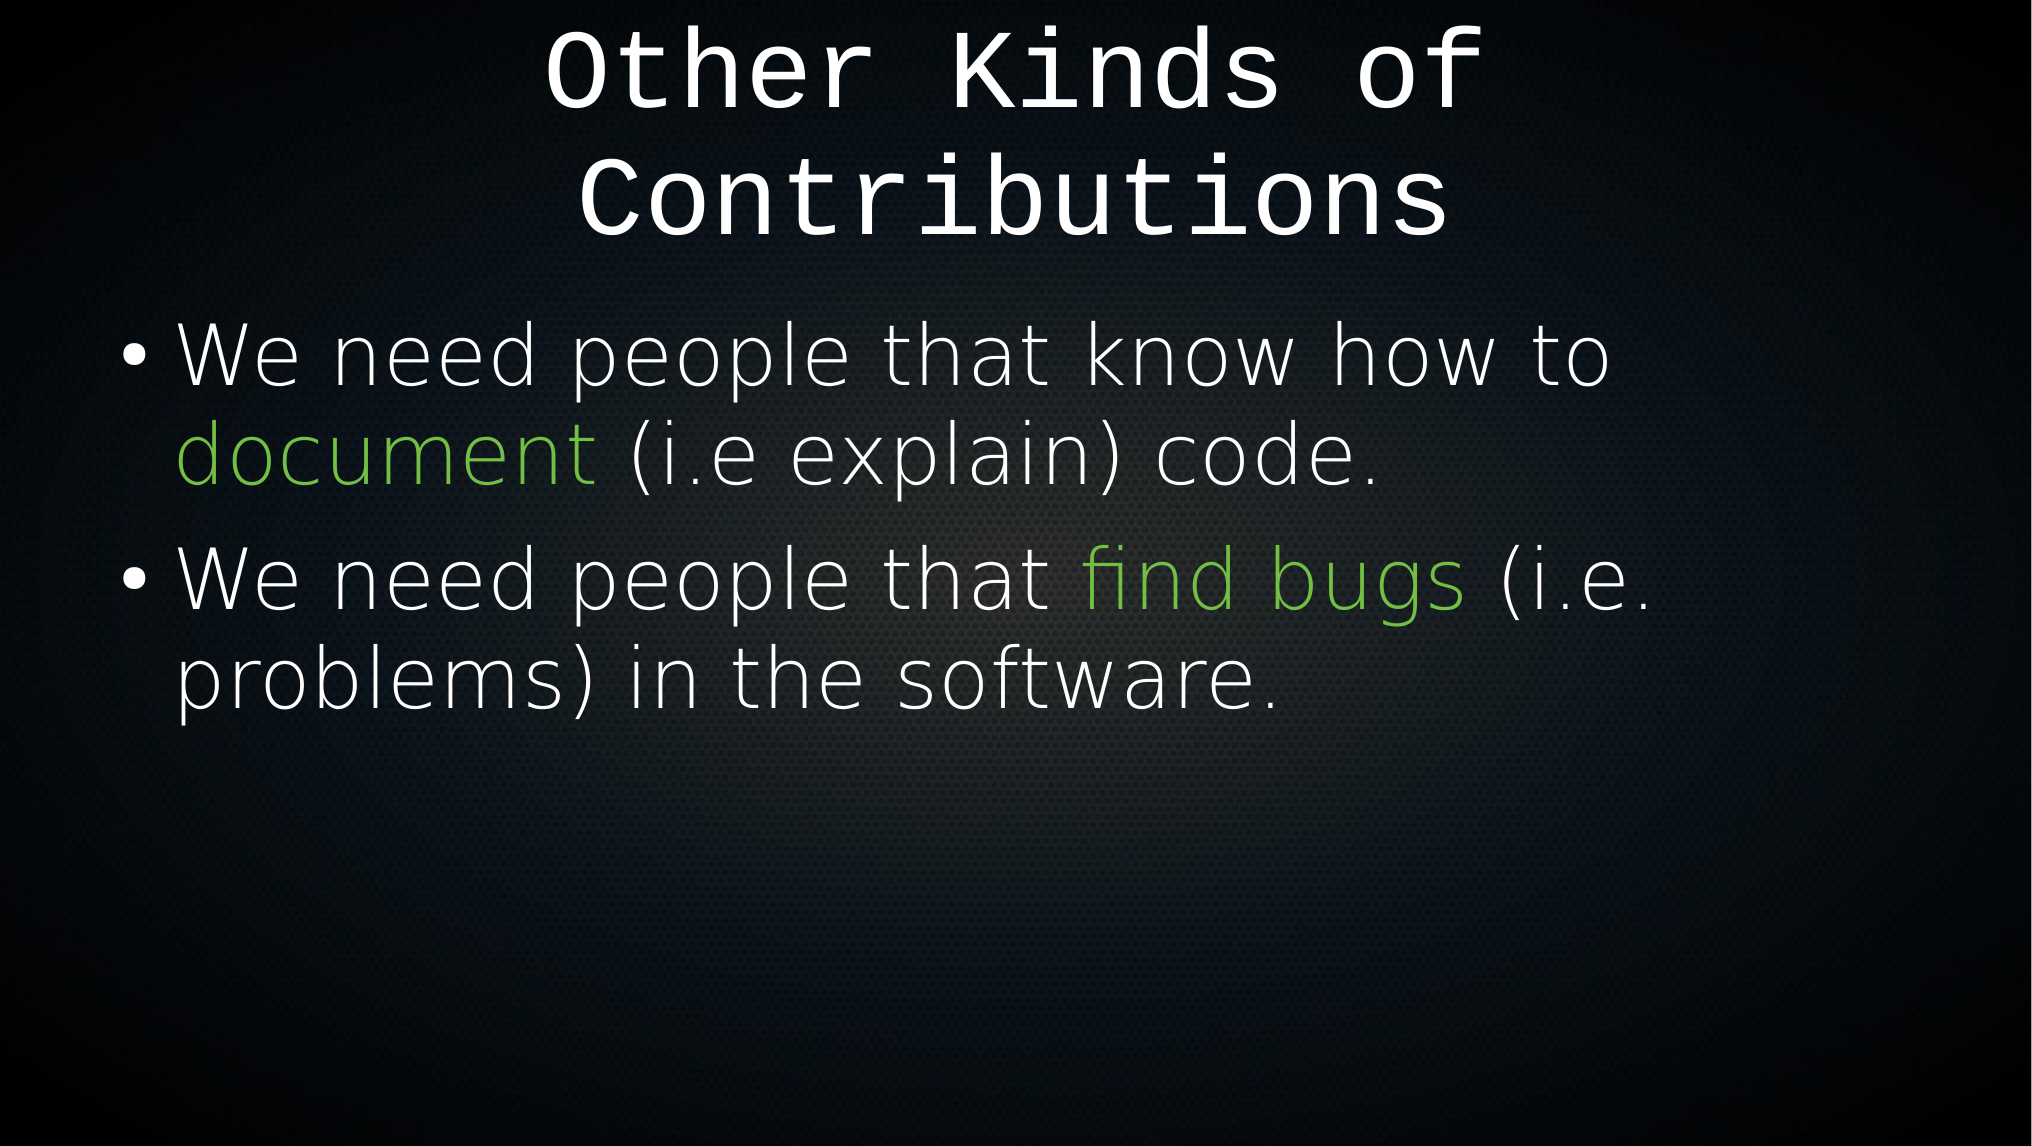

# Other Kinds of Contributions
We need people that know how to document (i.e explain) code.
We need people that find bugs (i.e. problems) in the software.